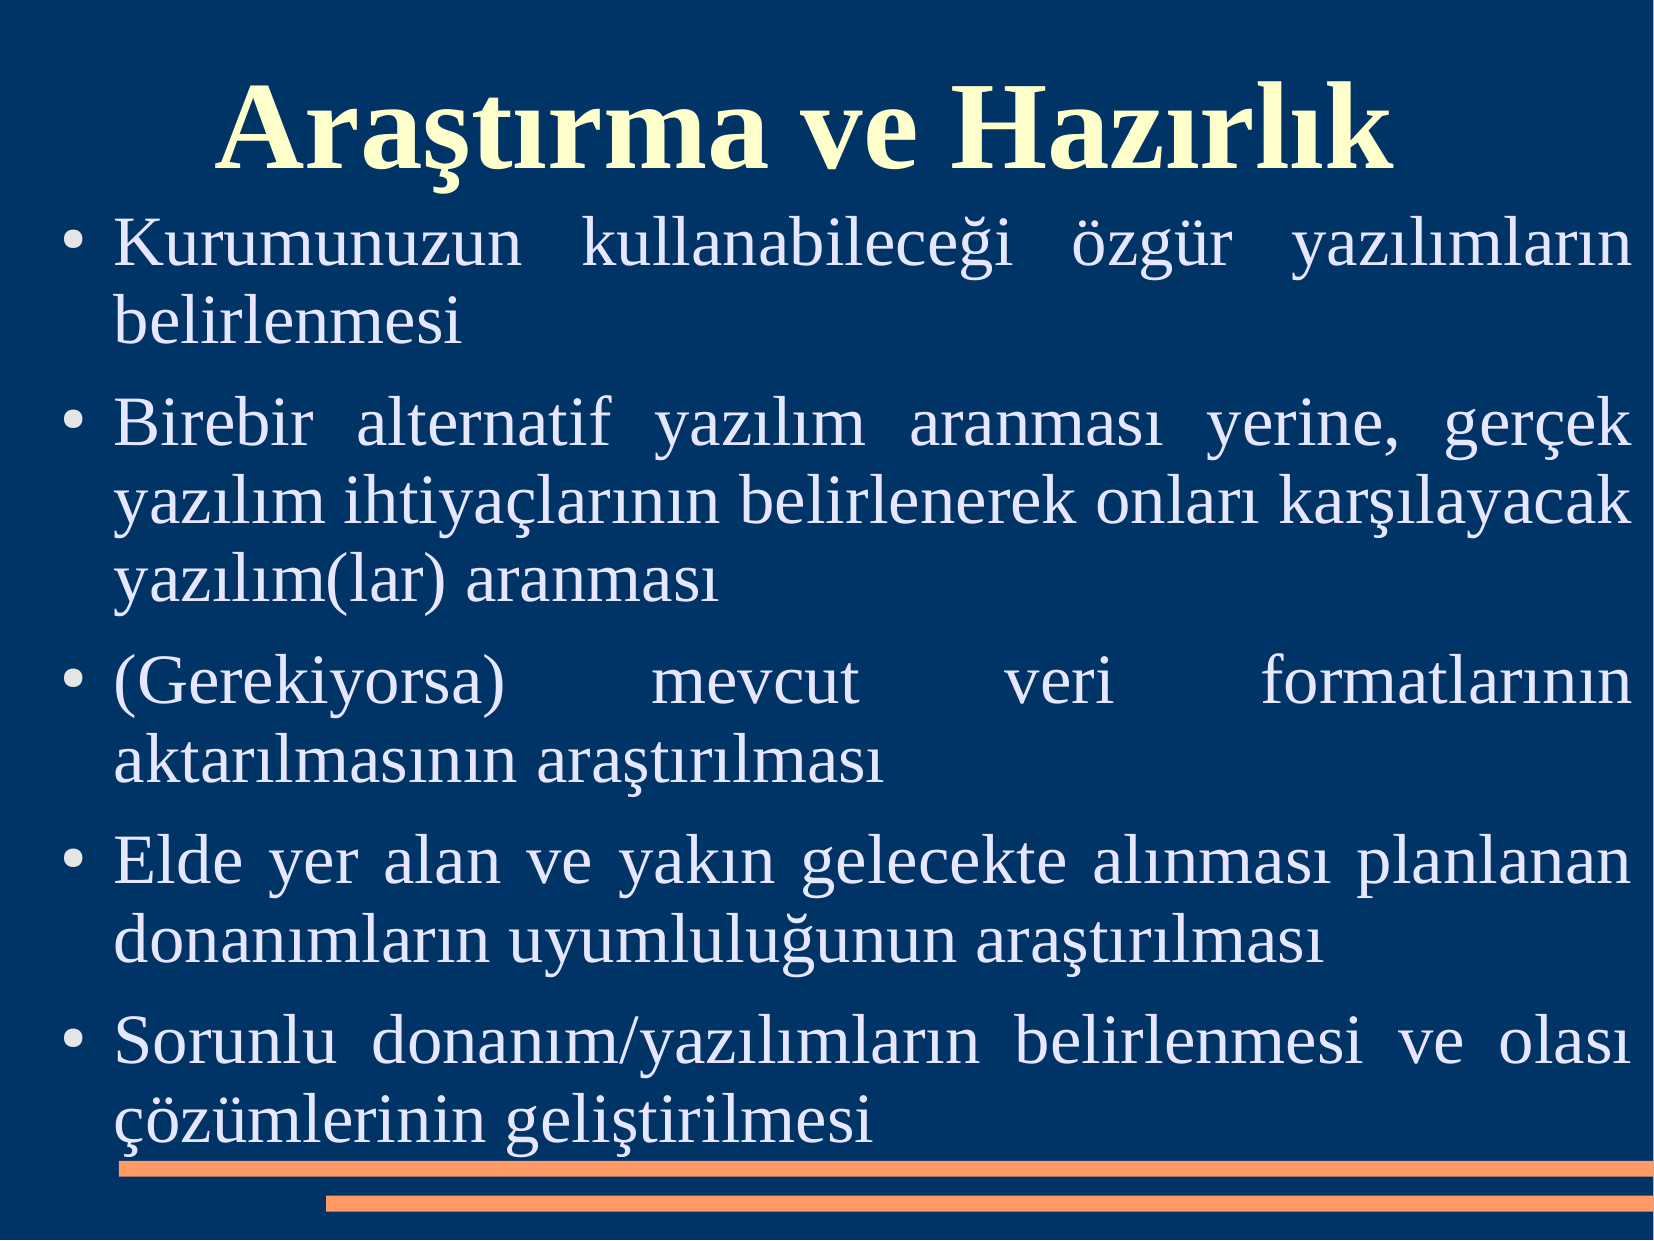

# Araştırma ve Hazırlık
Kurumunuzun kullanabileceği özgür yazılımların belirlenmesi
Birebir alternatif yazılım aranması yerine, gerçek yazılım ihtiyaçlarının belirlenerek onları karşılayacak yazılım(lar) aranması
(Gerekiyorsa) mevcut veri formatlarının aktarılmasının araştırılması
Elde yer alan ve yakın gelecekte alınması planlanan donanımların uyumluluğunun araştırılması
Sorunlu donanım/yazılımların belirlenmesi ve olası çözümlerinin geliştirilmesi